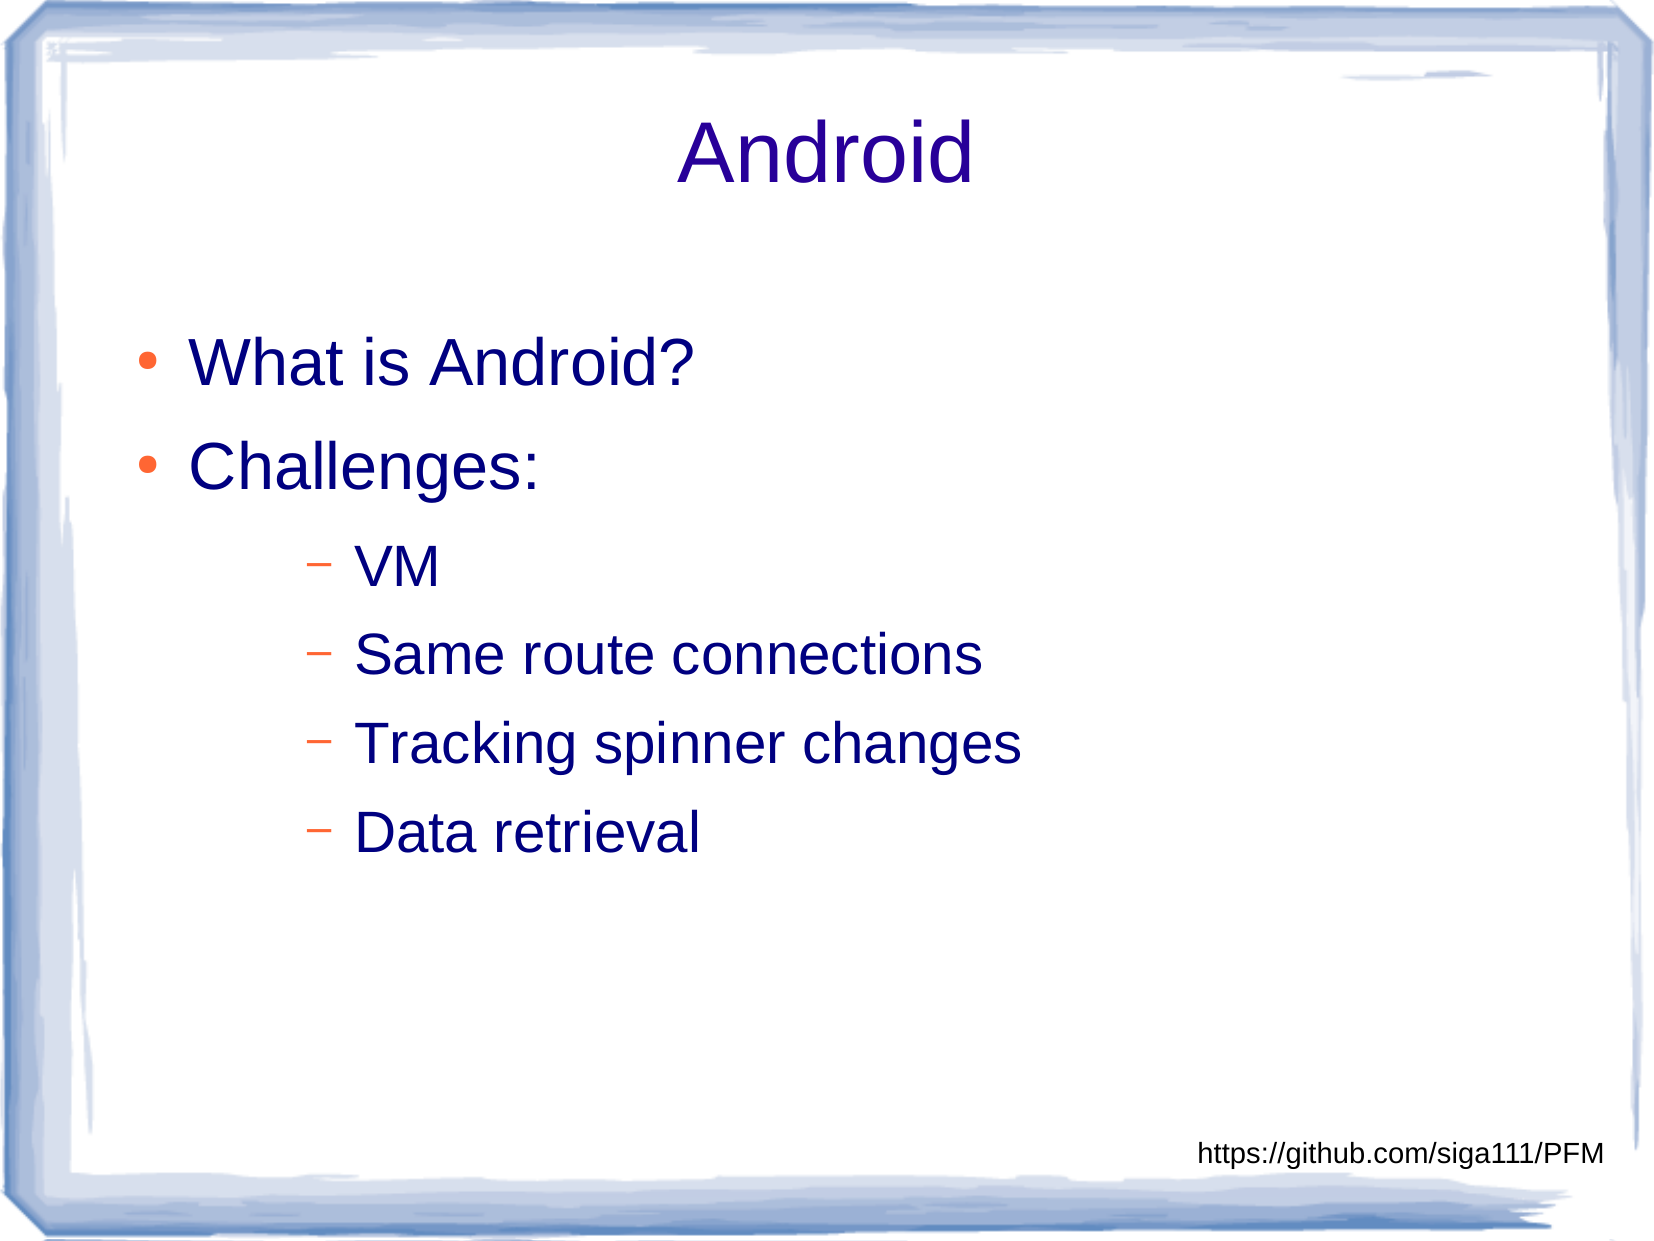

# Android
What is Android?
Challenges:
VM
Same route connections
Tracking spinner changes
Data retrieval